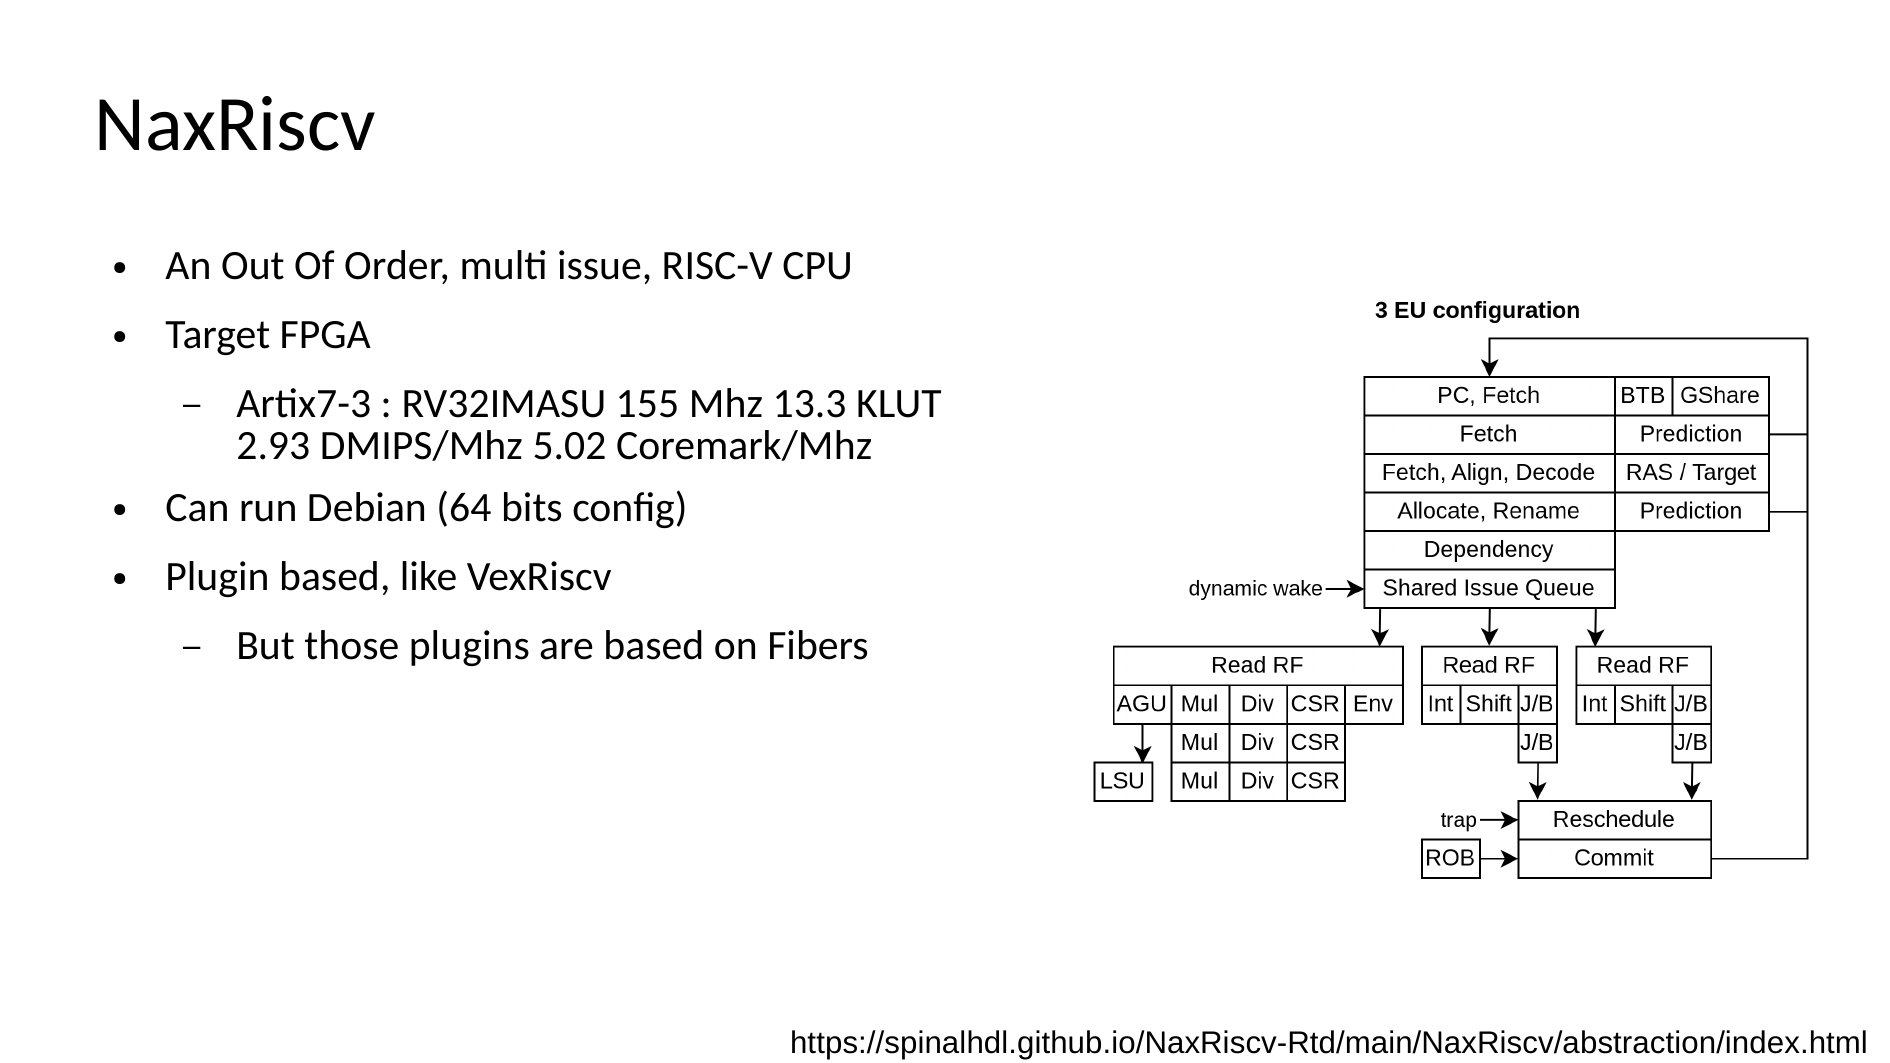

# NaxRiscv
An Out Of Order, multi issue, RISC-V CPU
Target FPGA
Artix7-3 : RV32IMASU 155 Mhz 13.3 KLUT
2.93 DMIPS/Mhz 5.02 Coremark/Mhz
Can run Debian (64 bits config)
Plugin based, like VexRiscv
But those plugins are based on Fibers
https://spinalhdl.github.io/NaxRiscv-Rtd/main/NaxRiscv/abstraction/index.html